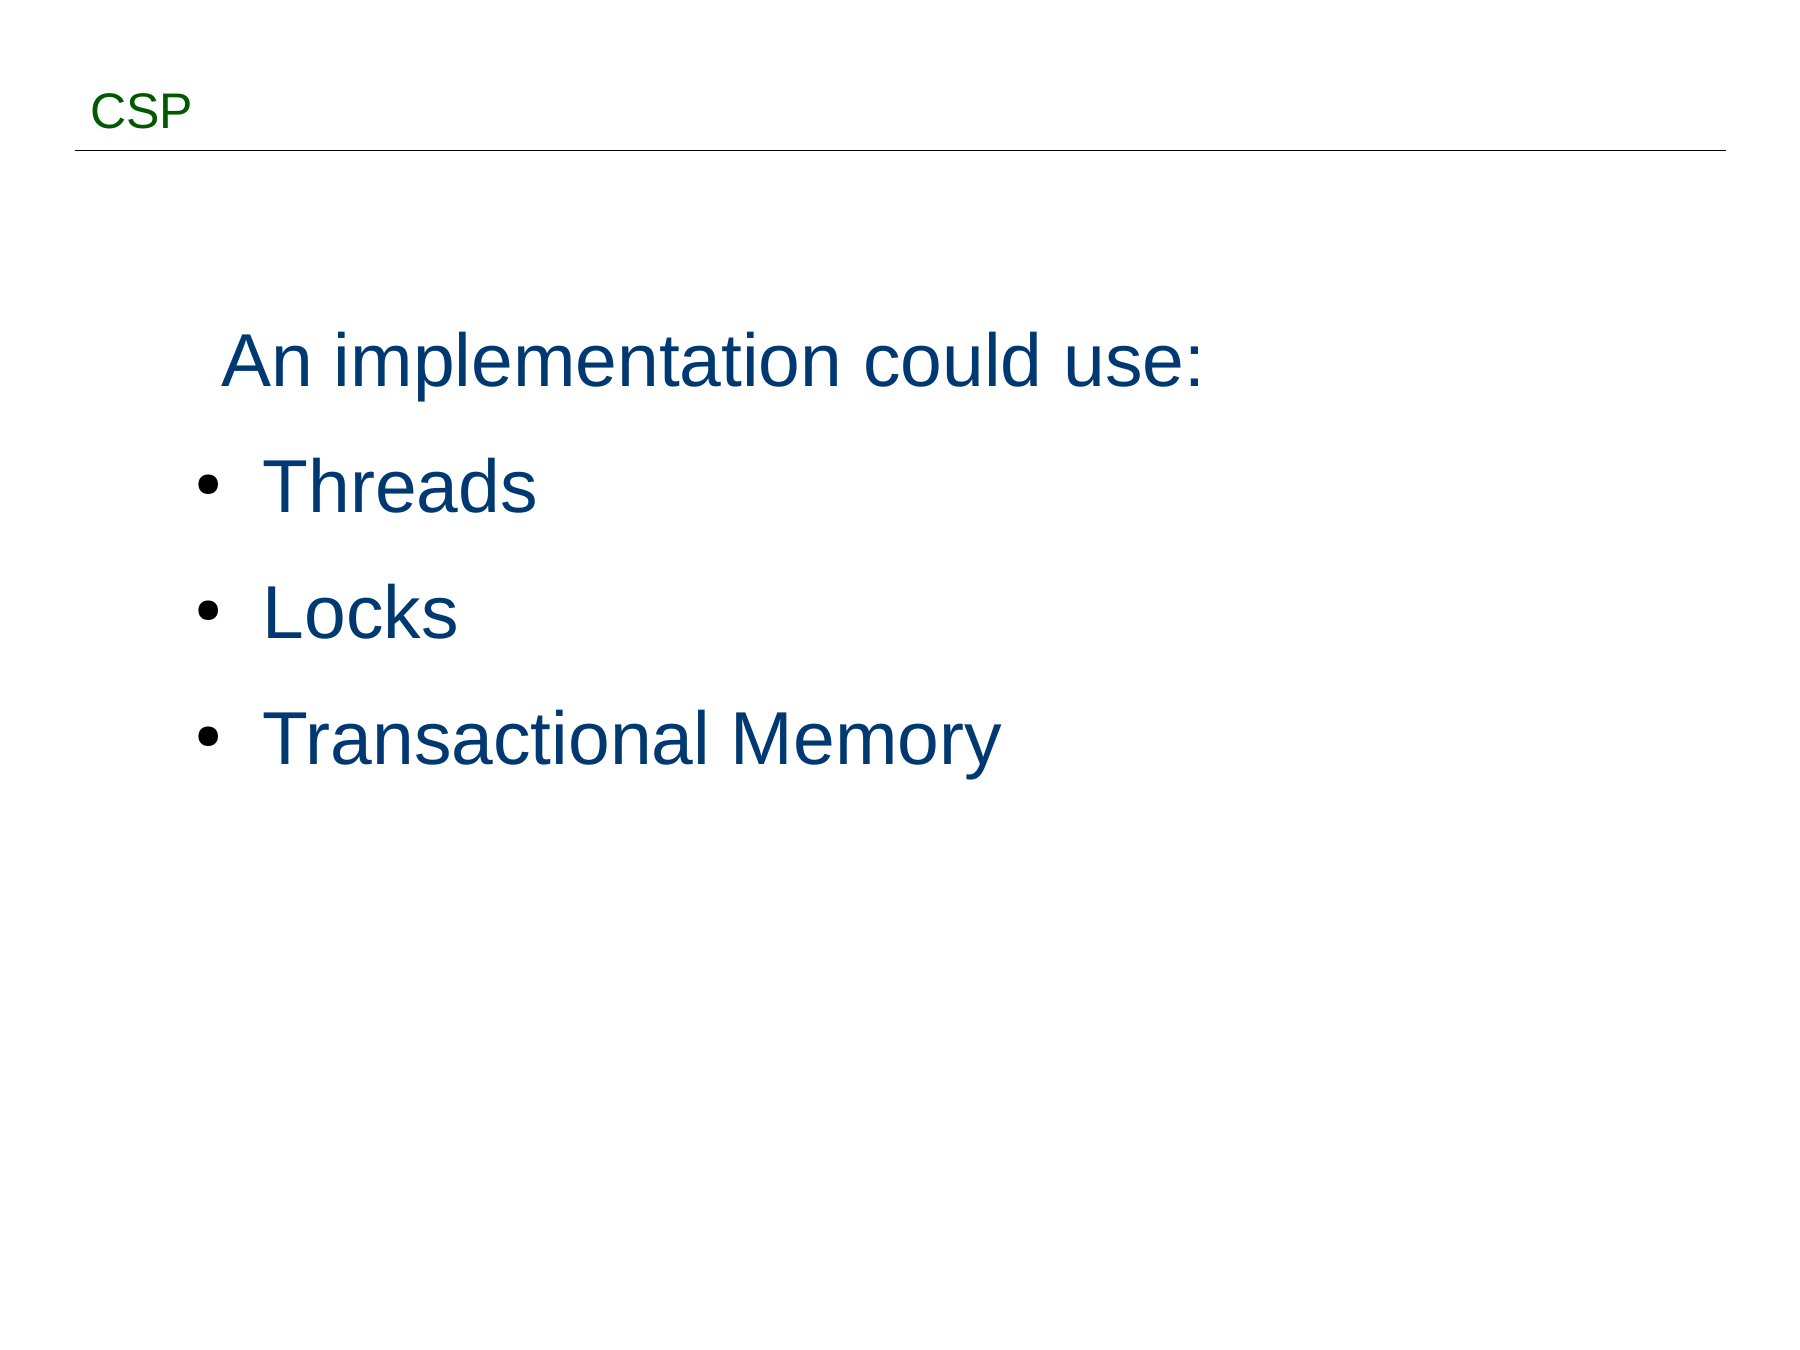

# CSP
An implementation could use:
 Threads
 Locks
 Transactional Memory